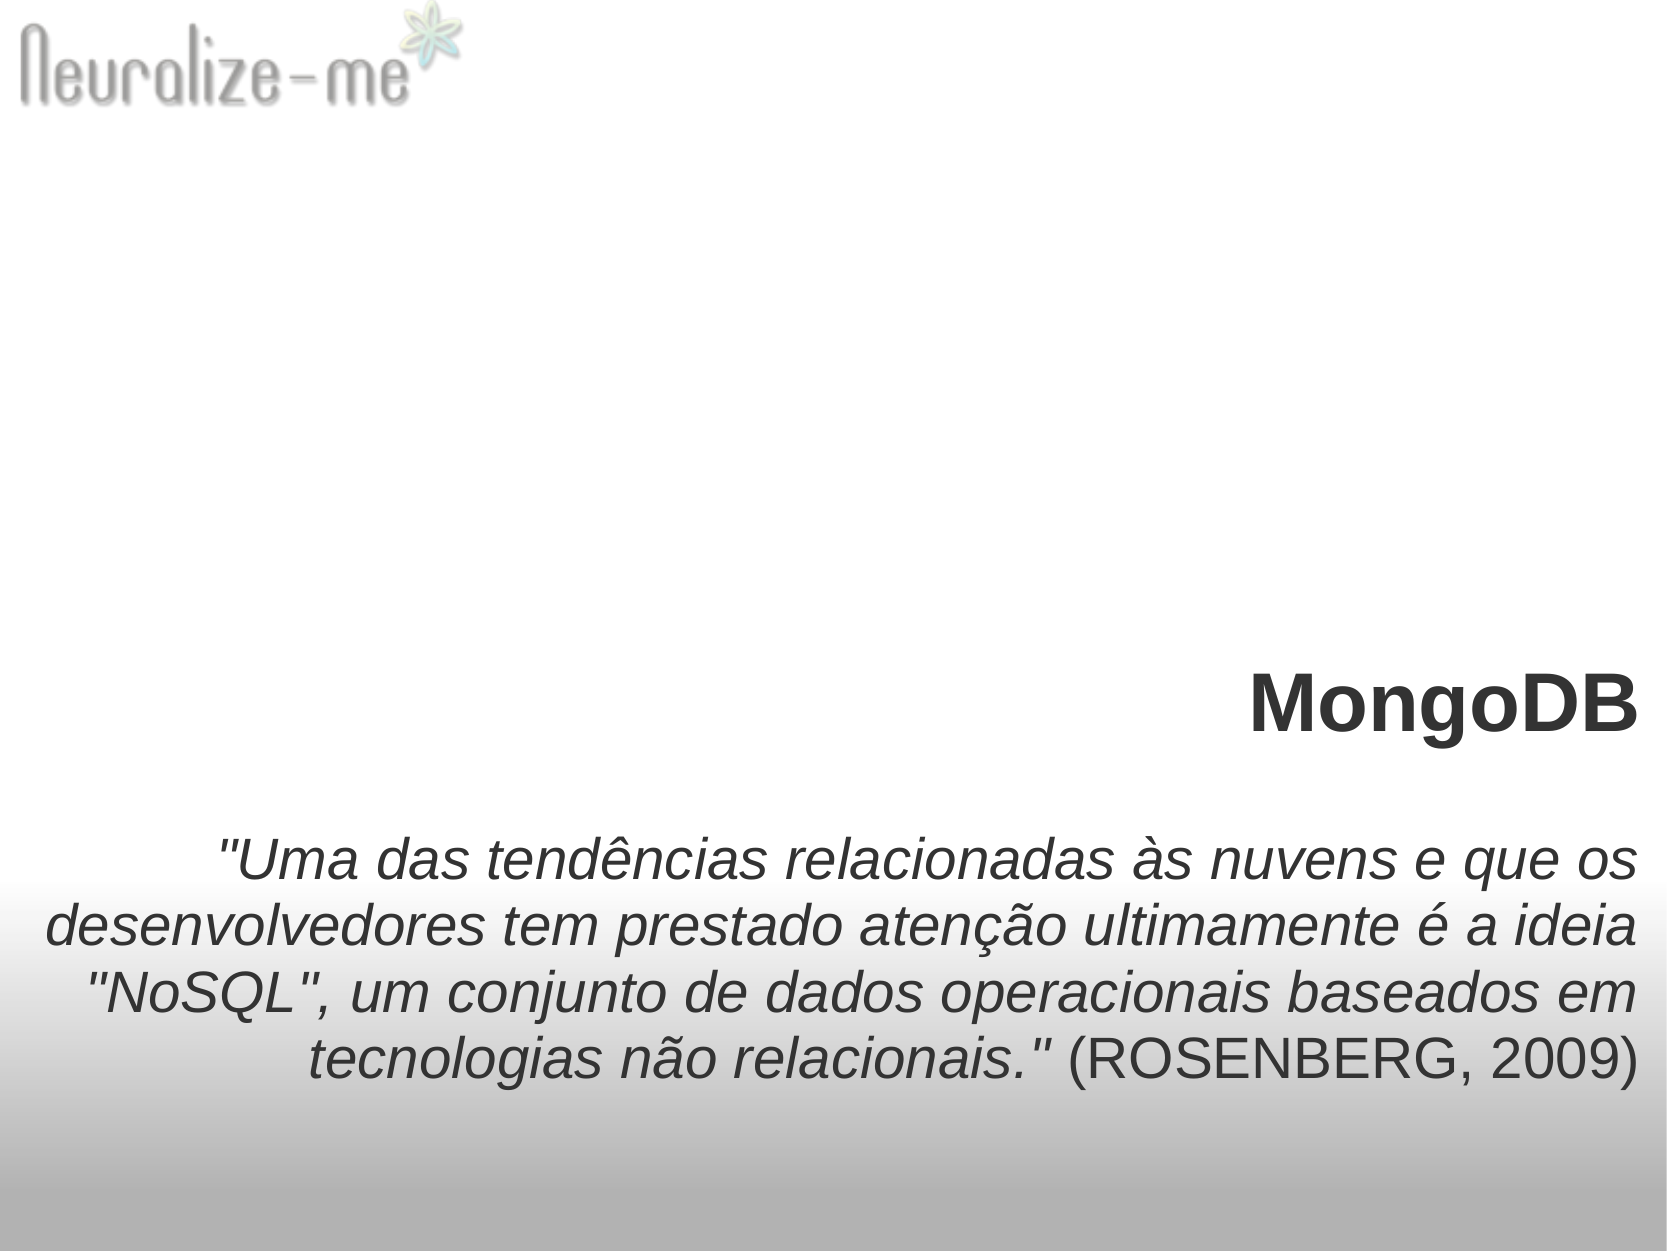

# MongoDB   "Uma das tendências relacionadas às nuvens e que os desenvolvedores tem prestado atenção ultimamente é a ideia "NoSQL", um conjunto de dados operacionais baseados em tecnologias não relacionais." (ROSENBERG, 2009)